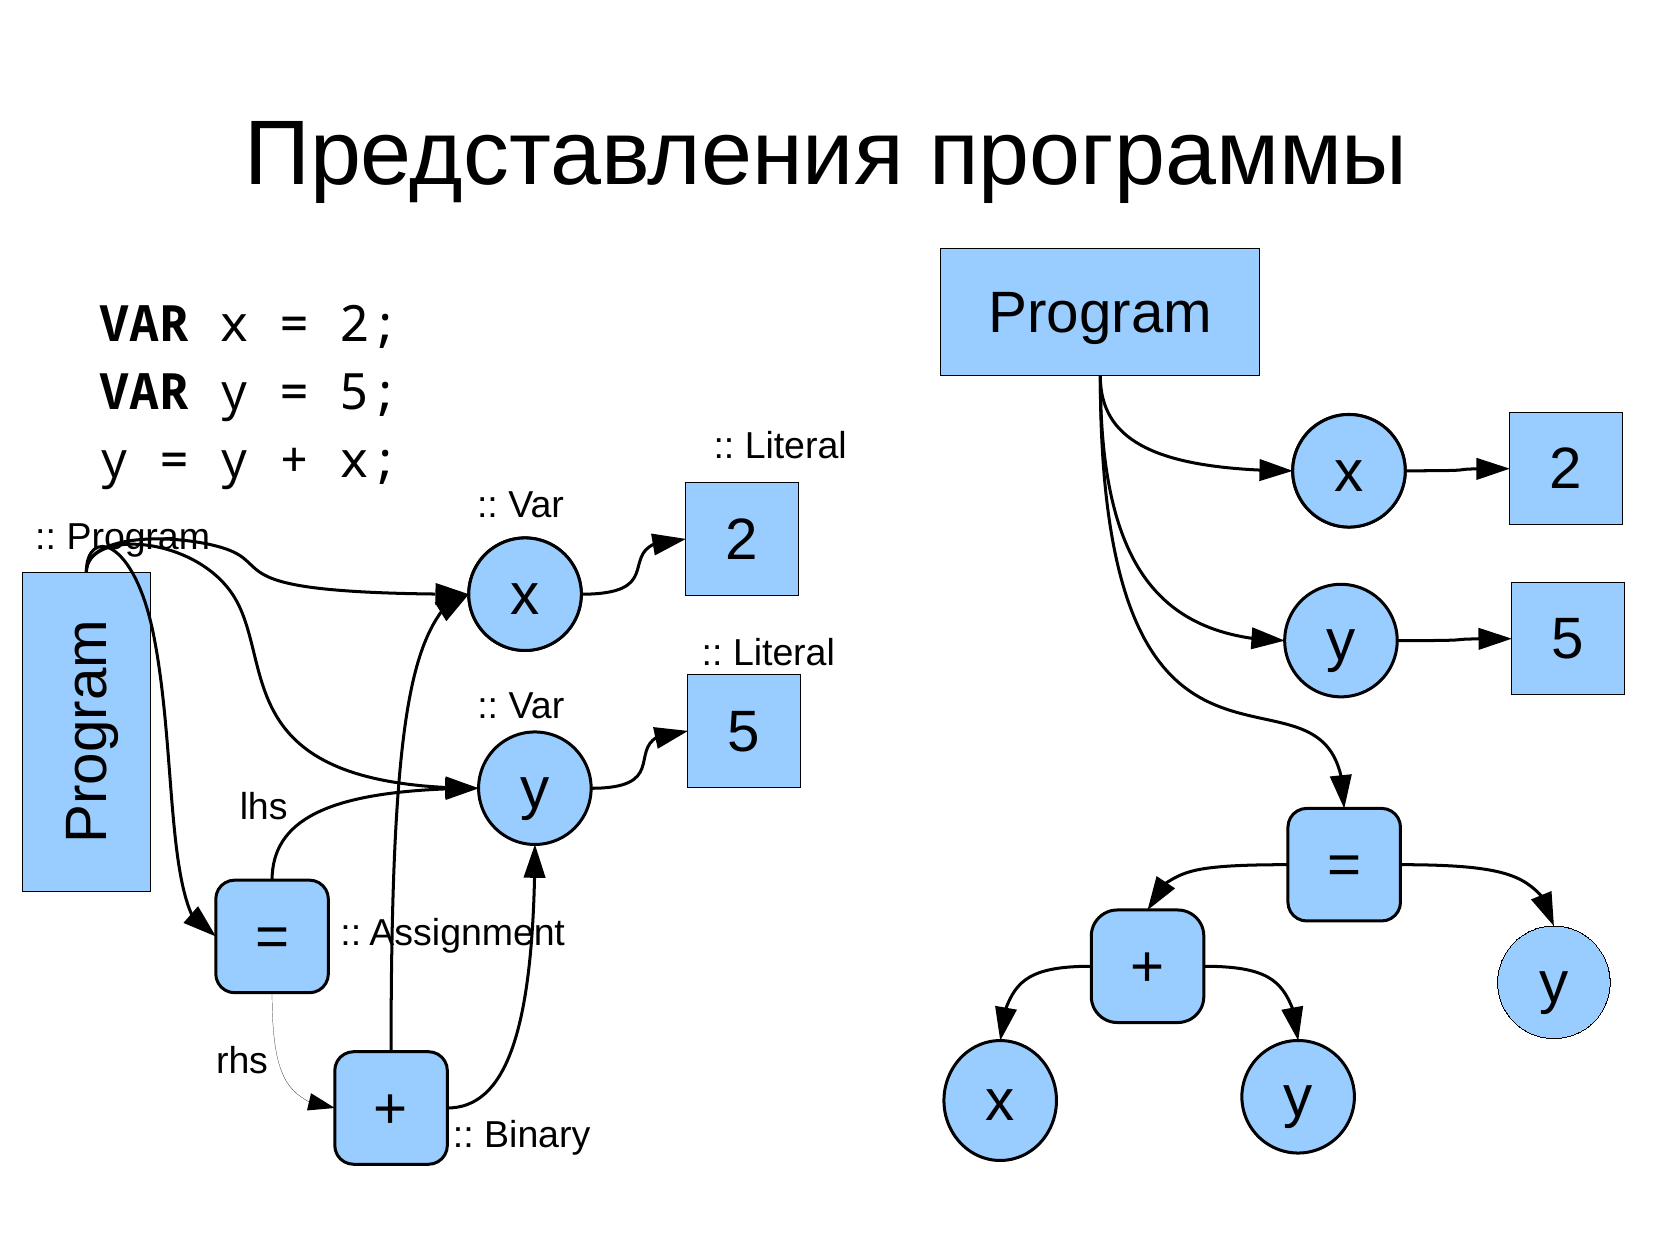

# Представления программы
Program
VAR x = 2;
VAR y = 5;
y = y + x;
2
x
x
:: Literal
:: Var
2
:: Program
x
x
5
y
:: Literal
Program
5
:: Var
y
lhs
=
=
:: Assignment
+
y
rhs
x
y
+
:: Binary